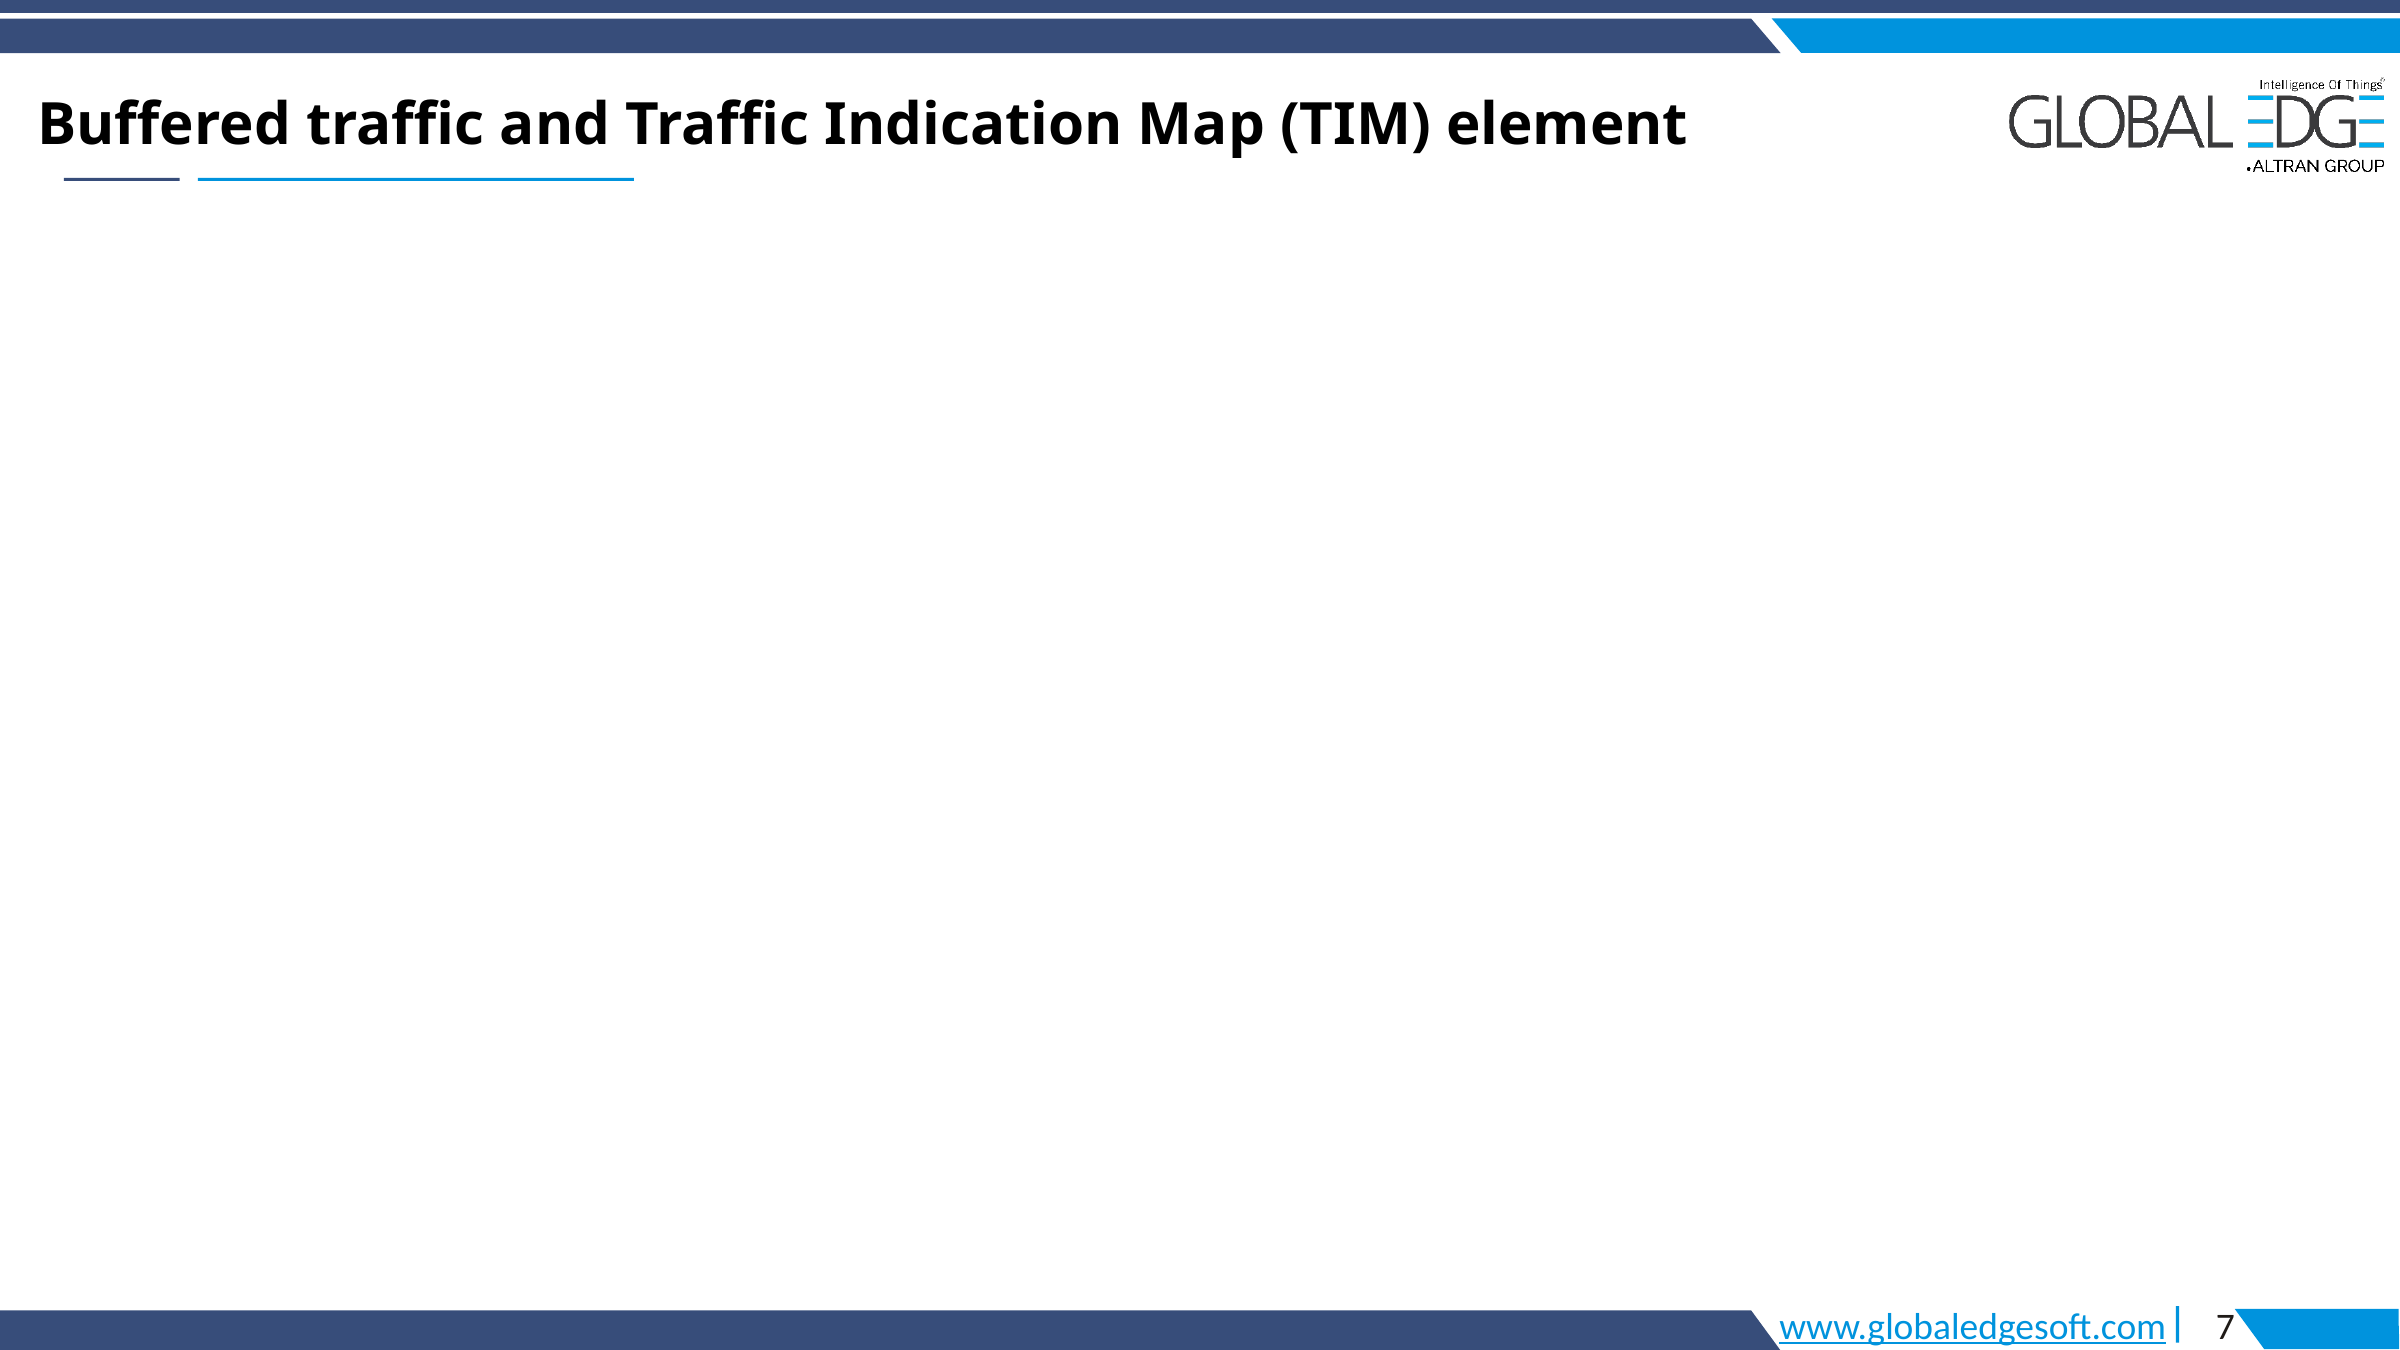

# Buffered traffic and Traffic Indication Map (TIM) element